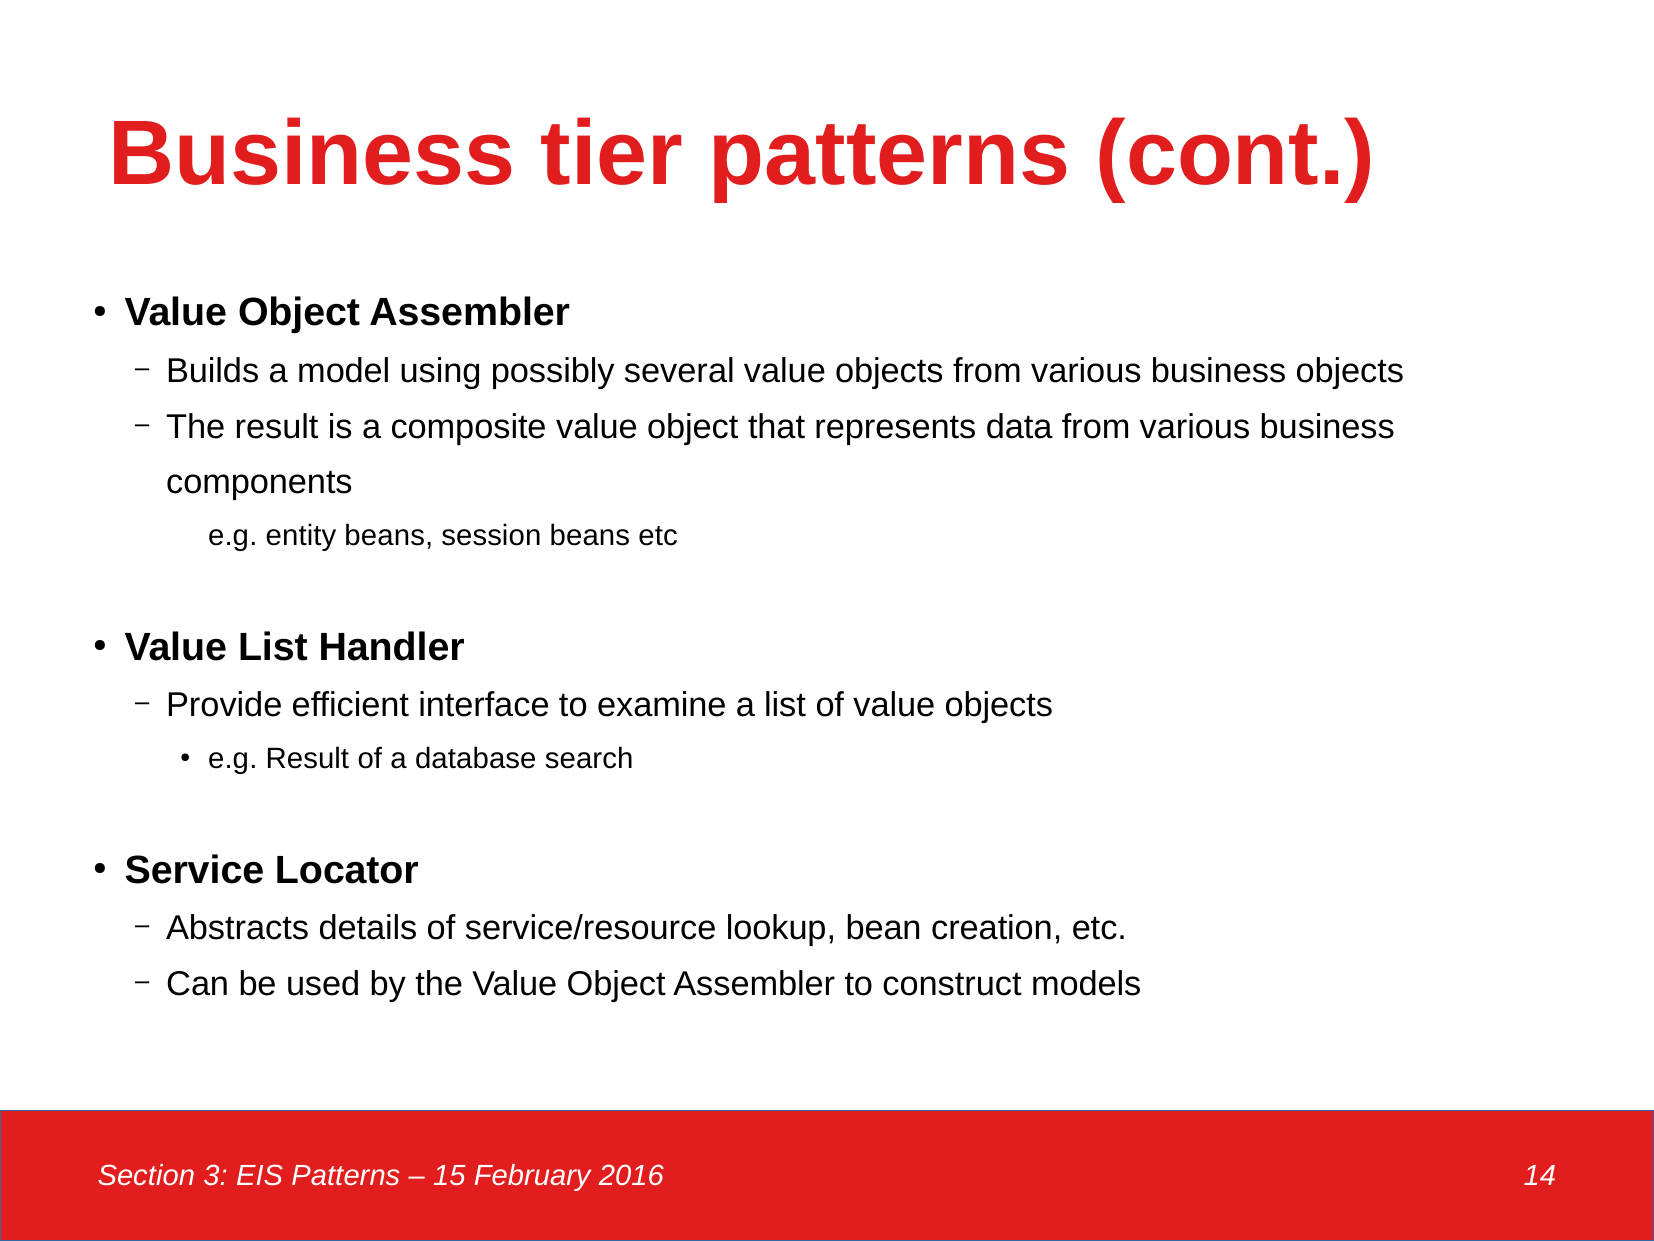

# Business tier patterns (cont.)
Value Object Assembler
Builds a model using possibly several value objects from various business objects
The result is a composite value object that represents data from various business components
e.g. entity beans, session beans etc
Value List Handler
Provide efficient interface to examine a list of value objects
e.g. Result of a database search
Service Locator
Abstracts details of service/resource lookup, bean creation, etc.
Can be used by the Value Object Assembler to construct models